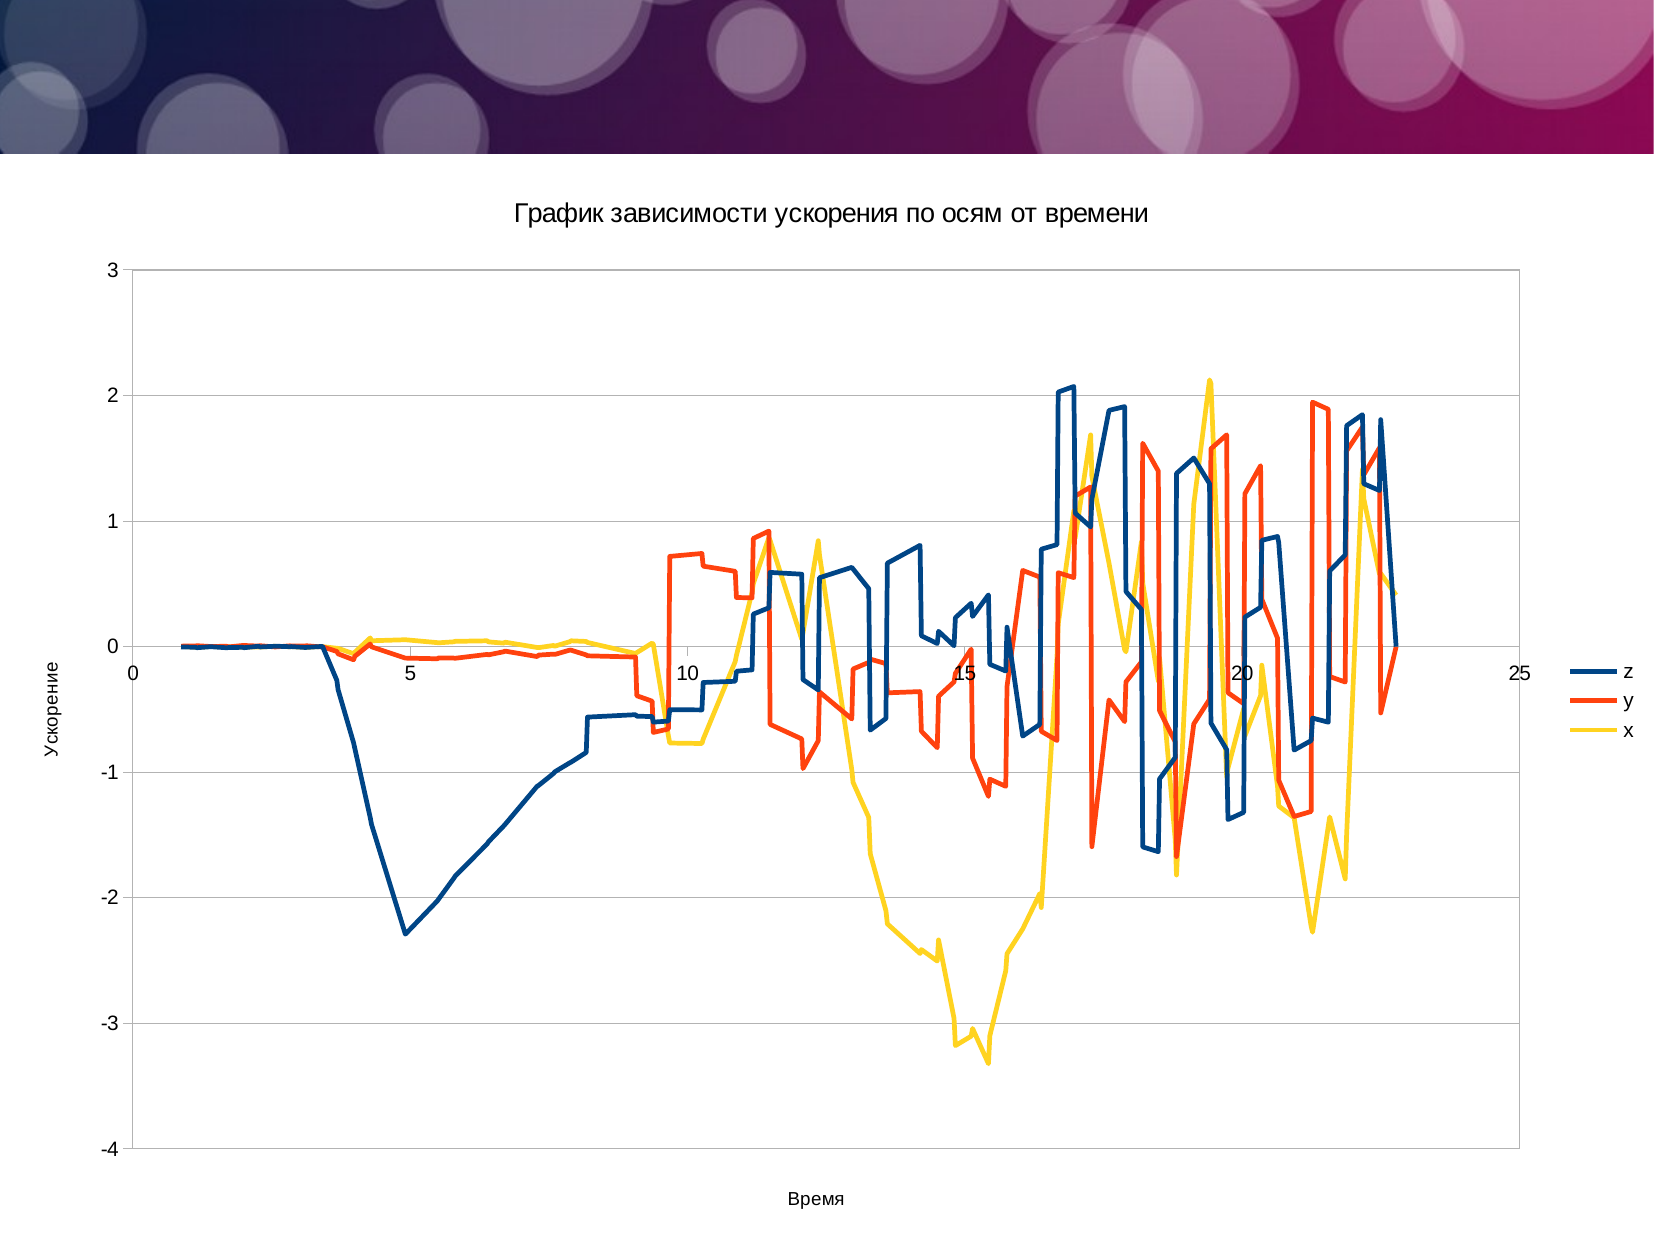

#
### Chart: График зависимости ускорения по осям от времени
| Category | z | y | x |
|---|---|---|---|